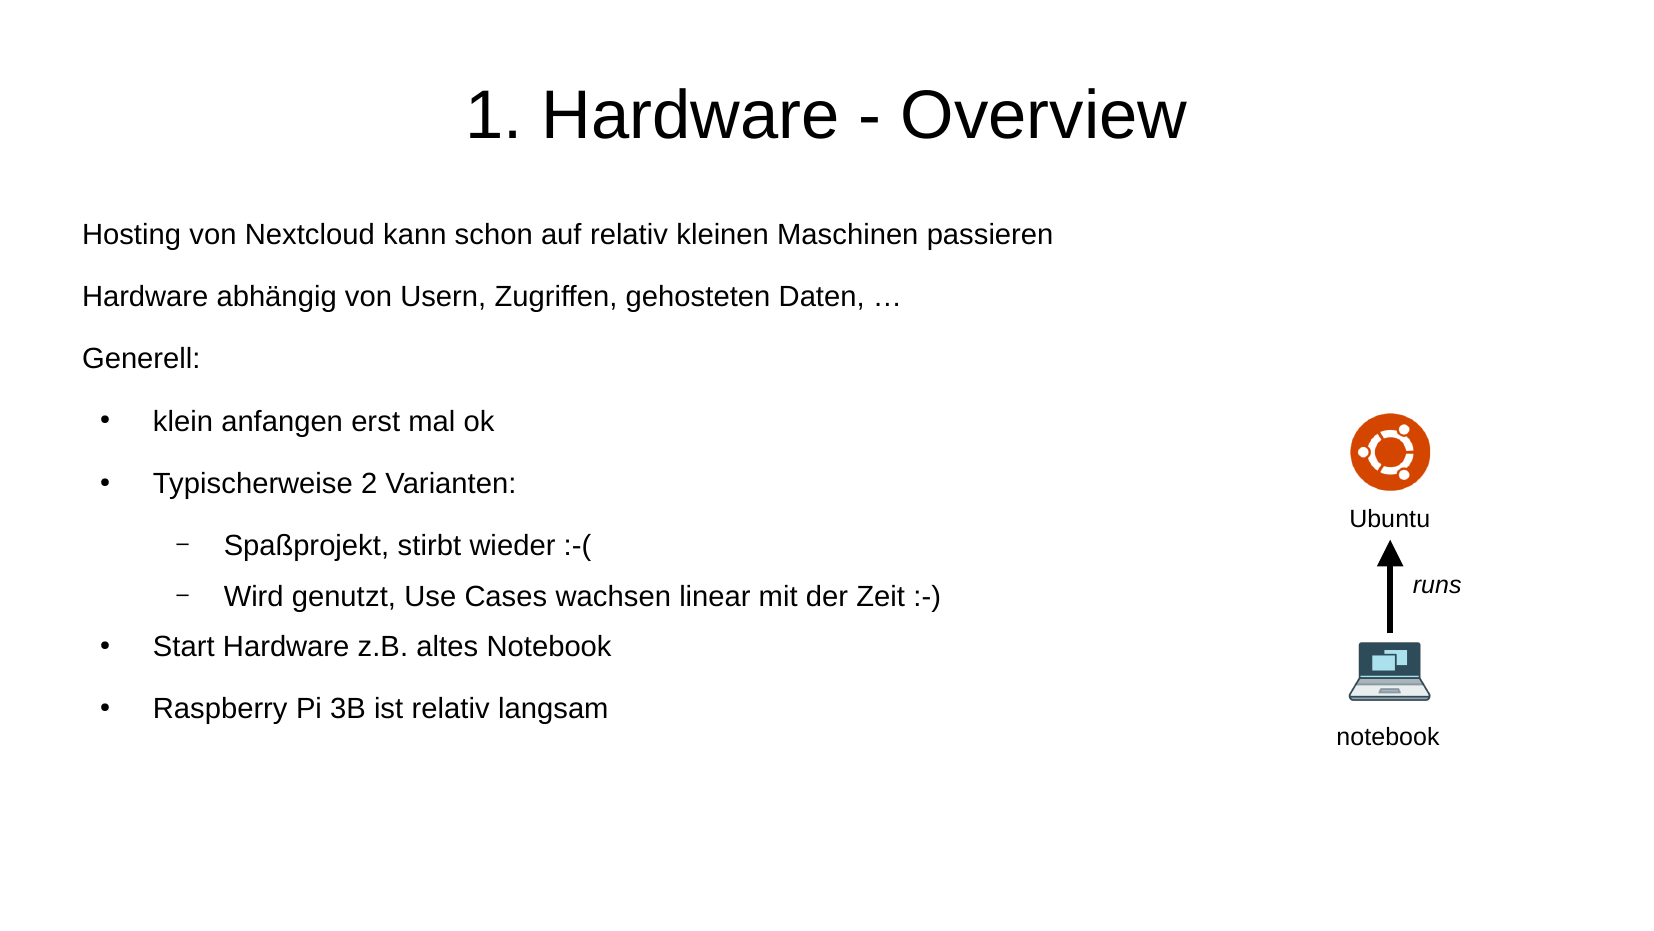

1. Hardware - Overview
# Hosting von Nextcloud kann schon auf relativ kleinen Maschinen passieren
Hardware abhängig von Usern, Zugriffen, gehosteten Daten, …
Generell:
klein anfangen erst mal ok
Typischerweise 2 Varianten:
Spaßprojekt, stirbt wieder :-(
Wird genutzt, Use Cases wachsen linear mit der Zeit :-)
Start Hardware z.B. altes Notebook
Raspberry Pi 3B ist relativ langsam
Ubuntu
runs
notebook